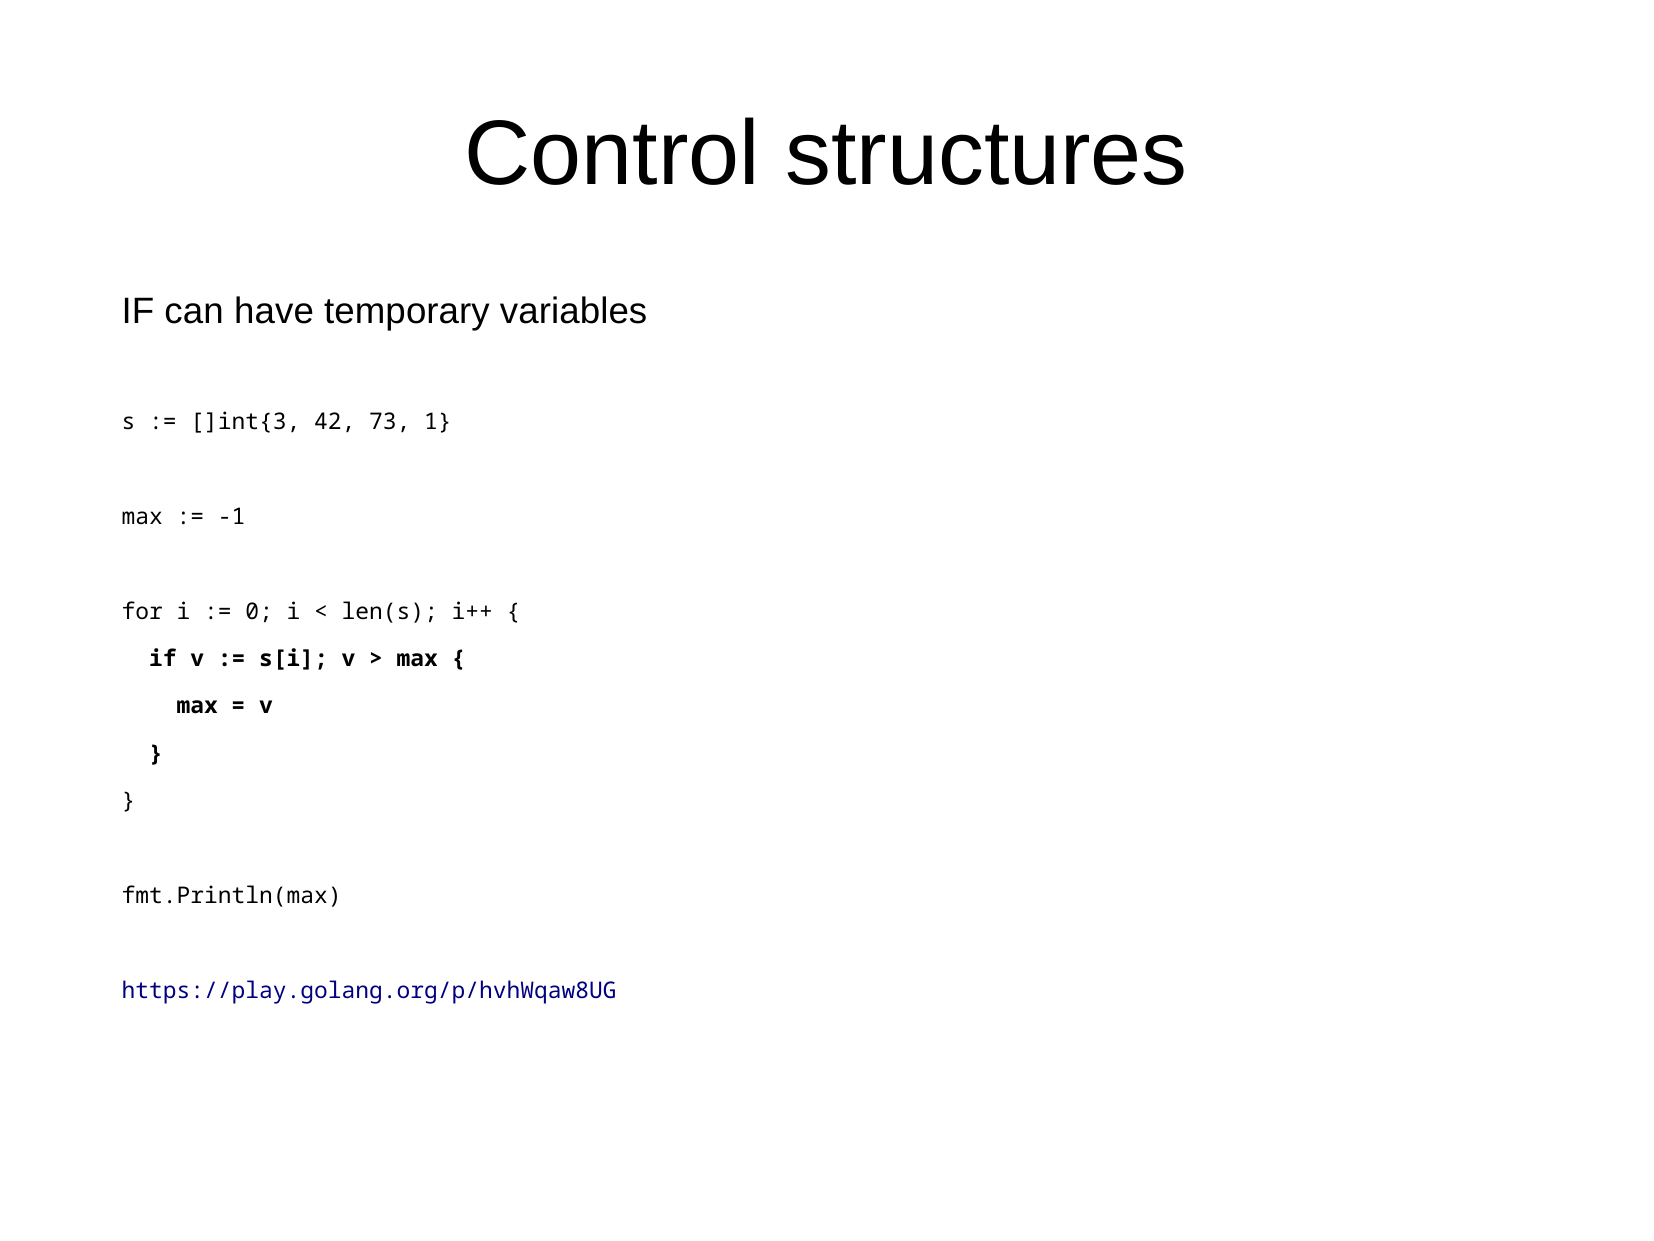

# Control structures
IF can have temporary variables
s := []int{3, 42, 73, 1}
max := -1
for i := 0; i < len(s); i++ {
 if v := s[i]; v > max {
 max = v
 }
}
fmt.Println(max)
https://play.golang.org/p/hvhWqaw8UG